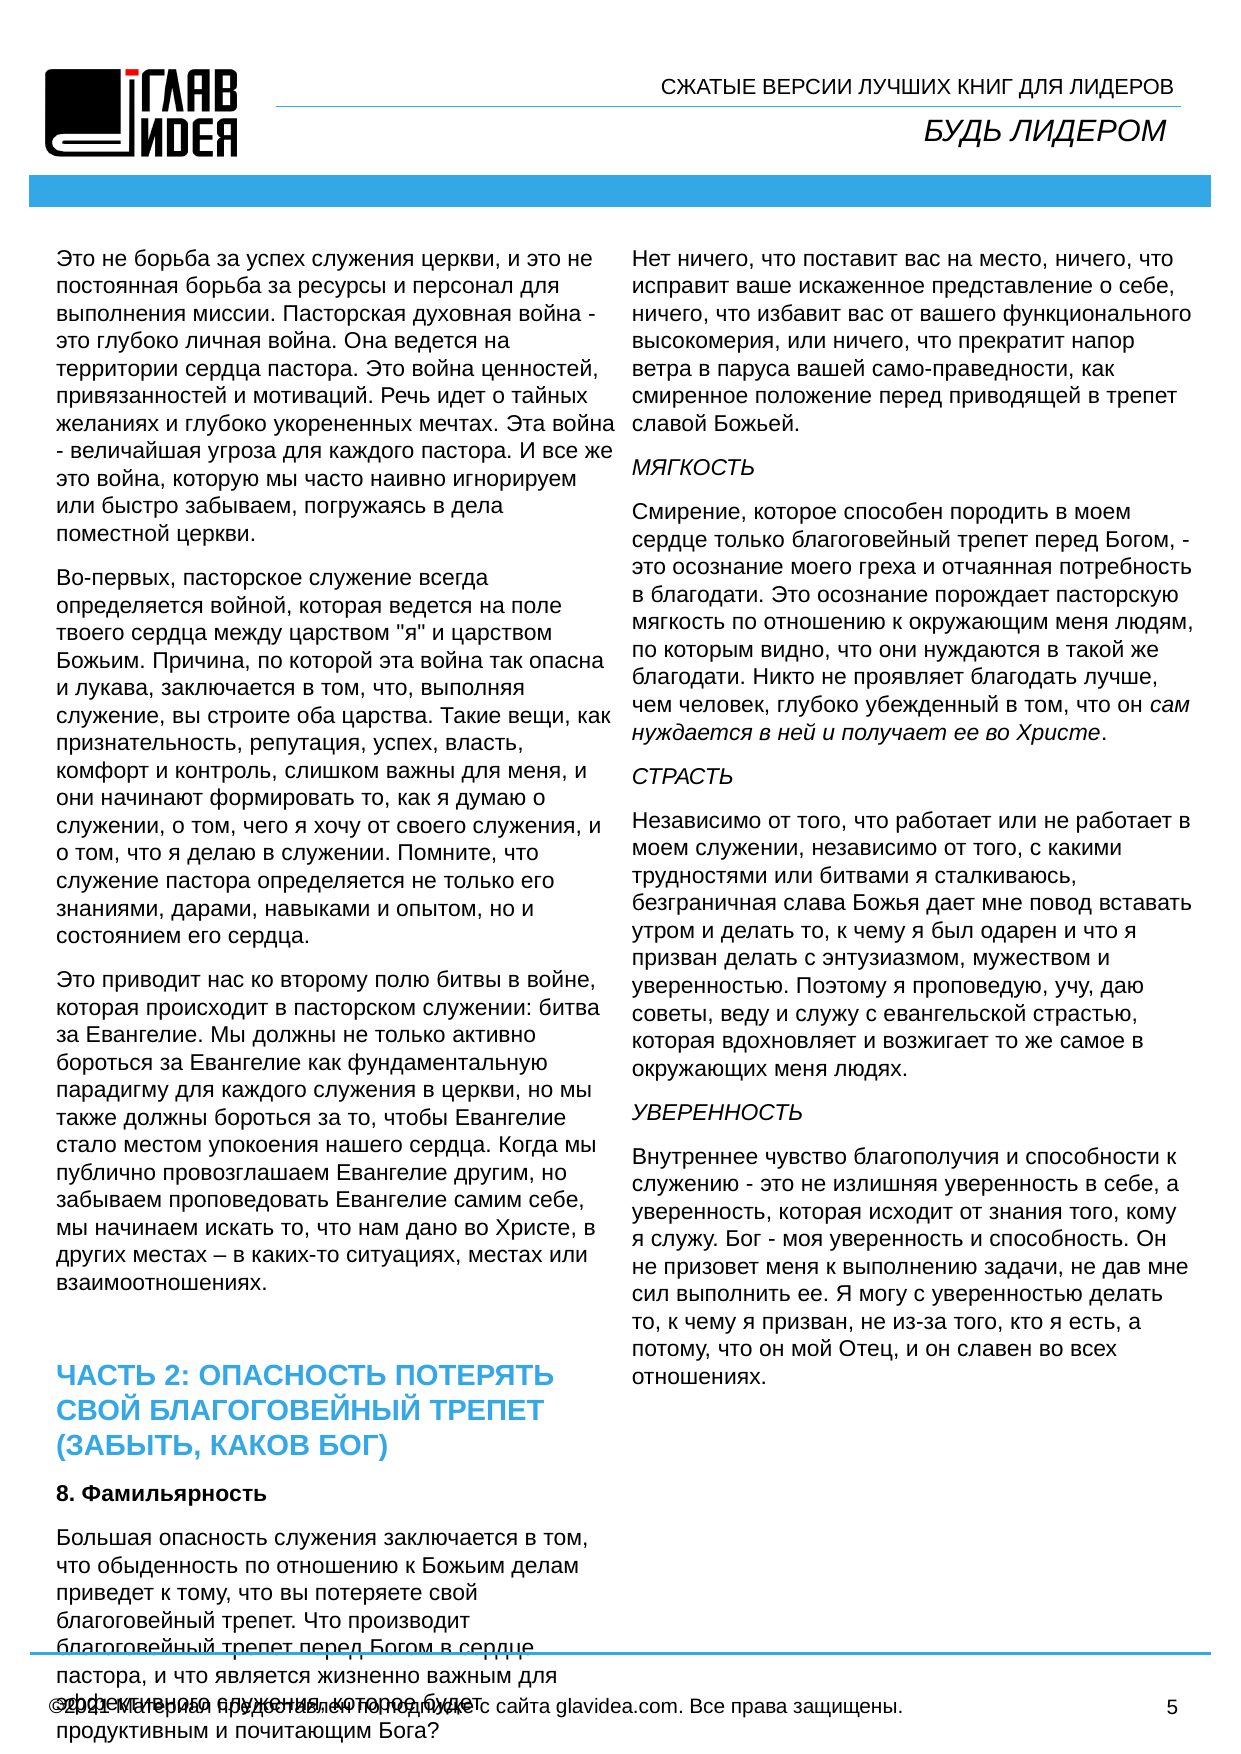

# СЖАТЫЕ ВЕРСИИ ЛУЧШИХ КНИГ ДЛЯ ЛИДЕРОВ
БУДЬ ЛИДЕРОМ
Это не борьба за успех служения церкви, и это не постоянная борьба за ресурсы и персонал для выполнения миссии. Пасторская духовная война - это глубоко личная война. Она ведется на территории сердца пастора. Это война ценностей, привязанностей и мотиваций. Речь идет о тайных желаниях и глубоко укорененных мечтах. Эта война - величайшая угроза для каждого пастора. И все же это война, которую мы часто наивно игнорируем или быстро забываем, погружаясь в дела поместной церкви.
Во-первых, пасторское служение всегда определяется войной, которая ведется на поле твоего сердца между царством "я" и царством Божьим. Причина, по которой эта война так опасна и лукава, заключается в том, что, выполняя служение, вы строите оба царства. Такие вещи, как признательность, репутация, успех, власть, комфорт и контроль, слишком важны для меня, и они начинают формировать то, как я думаю о служении, о том, чего я хочу от своего служения, и о том, что я делаю в служении. Помните, что служение пастора определяется не только его знаниями, дарами, навыками и опытом, но и состоянием его сердца.
Это приводит нас ко второму полю битвы в войне, которая происходит в пасторском служении: битва за Евангелие. Мы должны не только активно бороться за Евангелие как фундаментальную парадигму для каждого служения в церкви, но мы также должны бороться за то, чтобы Евангелие стало местом упокоения нашего сердца. Когда мы публично провозглашаем Евангелие другим, но забываем проповедовать Евангелие самим себе, мы начинаем искать то, что нам дано во Христе, в других местах – в каких-то ситуациях, местах или взаимоотношениях.
ЧАСТЬ 2: ОПАСНОСТЬ ПОТЕРЯТЬ СВОЙ БЛАГОГОВЕЙНЫЙ ТРЕПЕТ (ЗАБЫТЬ, КАКОВ БОГ)
8. Фамильярность
Большая опасность служения заключается в том, что обыденность по отношению к Божьим делам приведет к тому, что вы потеряете свой благоговейный трепет. Что производит благоговейный трепет перед Богом в сердце пастора, и что является жизненно важным для эффективного служения, которое будет продуктивным и почитающим Бога?
СМИРЕНИЕ
Нет ничего, что поставит вас на место, ничего, что исправит ваше искаженное представление о себе, ничего, что избавит вас от вашего функционального высокомерия, или ничего, что прекратит напор ветра в паруса вашей само-праведности, как смиренное положение перед приводящей в трепет славой Божьей.
МЯГКОСТЬ
Смирение, которое способен породить в моем сердце только благоговейный трепет перед Богом, - это осознание моего греха и отчаянная потребность в благодати. Это осознание порождает пасторскую мягкость по отношению к окружающим меня людям, по которым видно, что они нуждаются в такой же благодати. Никто не проявляет благодать лучше, чем человек, глубоко убежденный в том, что он сам нуждается в ней и получает ее во Христе.
СТРАСТЬ
Независимо от того, что работает или не работает в моем служении, независимо от того, с какими трудностями или битвами я сталкиваюсь, безграничная слава Божья дает мне повод вставать утром и делать то, к чему я был одарен и что я призван делать с энтузиазмом, мужеством и уверенностью. Поэтому я проповедую, учу, даю советы, веду и служу с евангельской страстью, которая вдохновляет и возжигает то же самое в окружающих меня людях.
УВЕРЕННОСТЬ
Внутреннее чувство благополучия и способности к служению - это не излишняя уверенность в себе, а уверенность, которая исходит от знания того, кому я служу. Бог - моя уверенность и способность. Он не призовет меня к выполнению задачи, не дав мне сил выполнить ее. Я могу с уверенностью делать то, к чему я призван, не из-за того, кто я есть, а потому, что он мой Отец, и он славен во всех отношениях.
©2021 Материал предоставлен по подписке с сайта glavidea.com. Все права защищены.
5